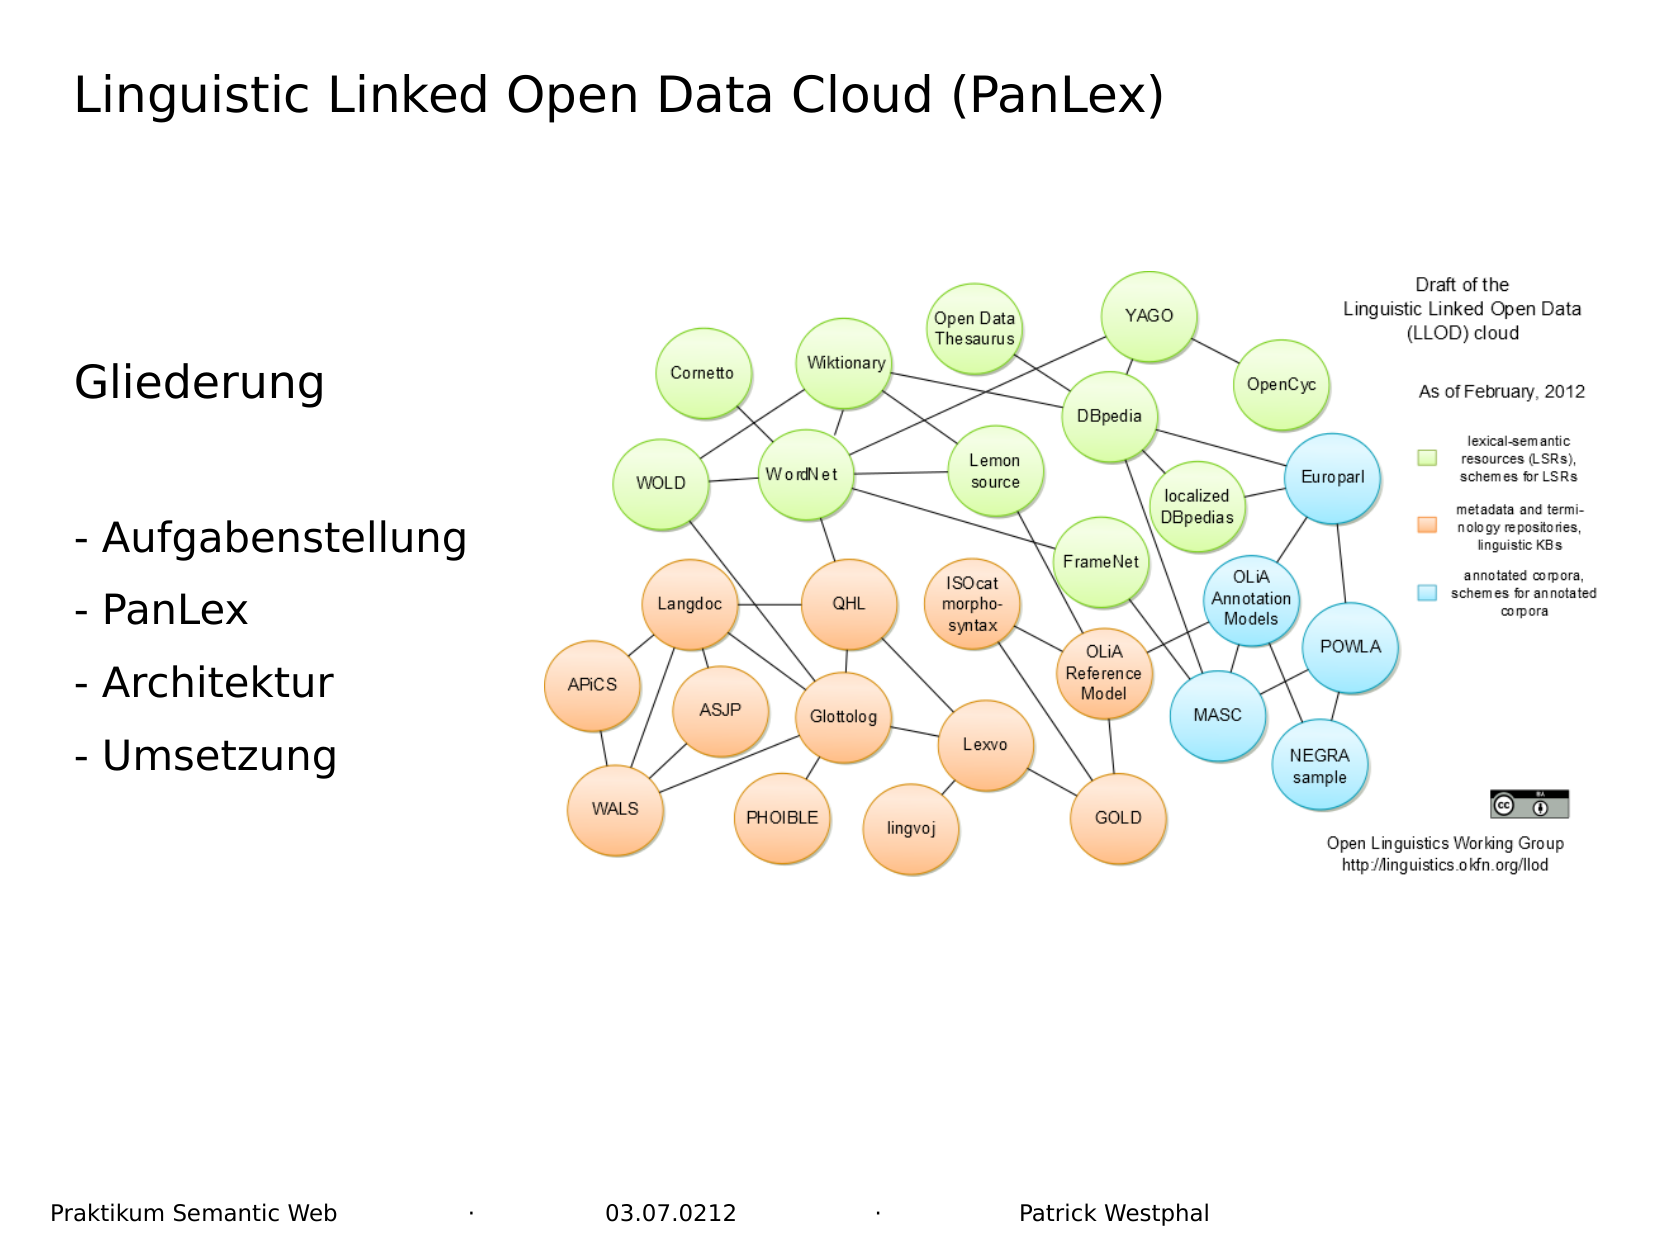

Linguistic Linked Open Data Cloud (PanLex)
Gliederung
- Aufgabenstellung
- PanLex
- Architektur
- Umsetzung
Praktikum Semantic Web · 03.07.0212 · Patrick Westphal